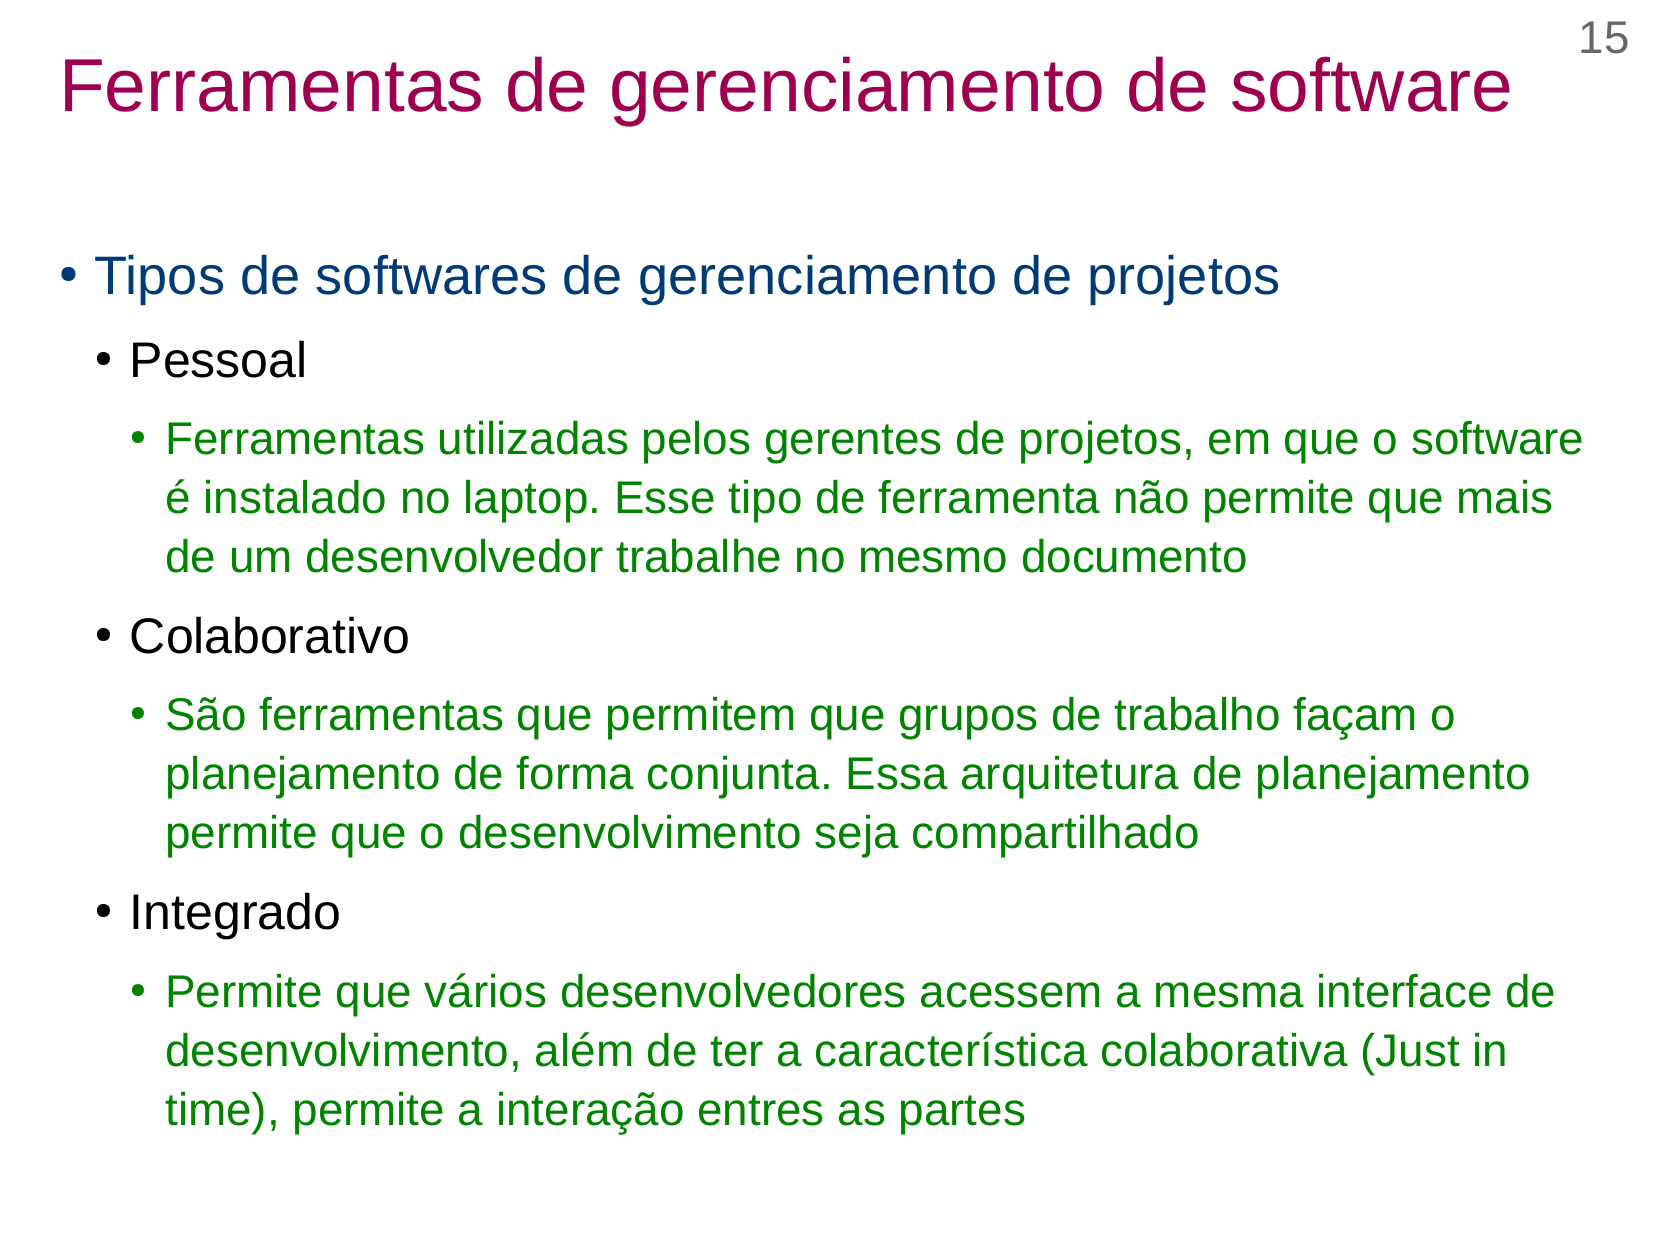

15
# Ferramentas de gerenciamento de software
Tipos de softwares de gerenciamento de projetos
Pessoal
Ferramentas utilizadas pelos gerentes de projetos, em que o software é instalado no laptop. Esse tipo de ferramenta não permite que mais de um desenvolvedor trabalhe no mesmo documento
Colaborativo
São ferramentas que permitem que grupos de trabalho façam o planejamento de forma conjunta. Essa arquitetura de planejamento permite que o desenvolvimento seja compartilhado
Integrado
Permite que vários desenvolvedores acessem a mesma interface de desenvolvimento, além de ter a característica colaborativa (Just in time), permite a interação entres as partes